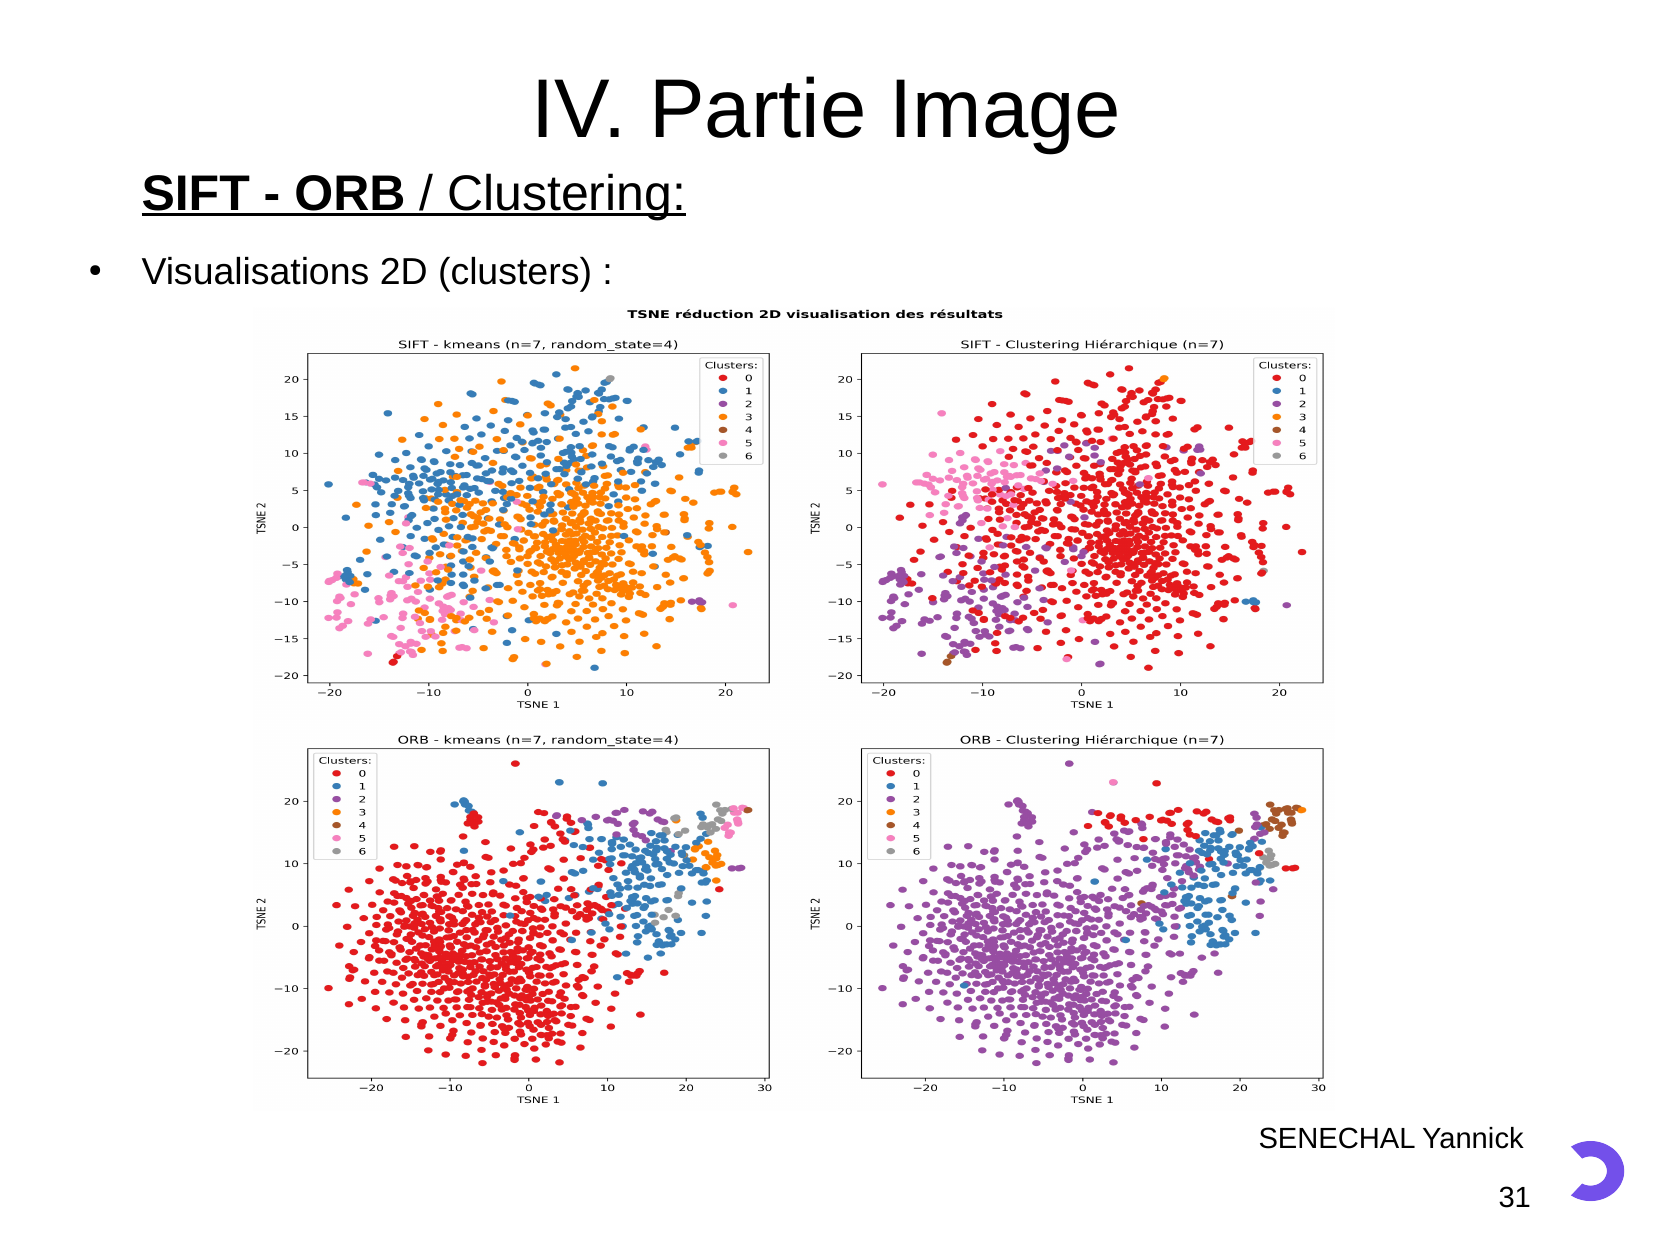

# IV. Partie Image
SIFT - ORB / Clustering:
Visualisations 2D (clusters) :
SENECHAL Yannick
31